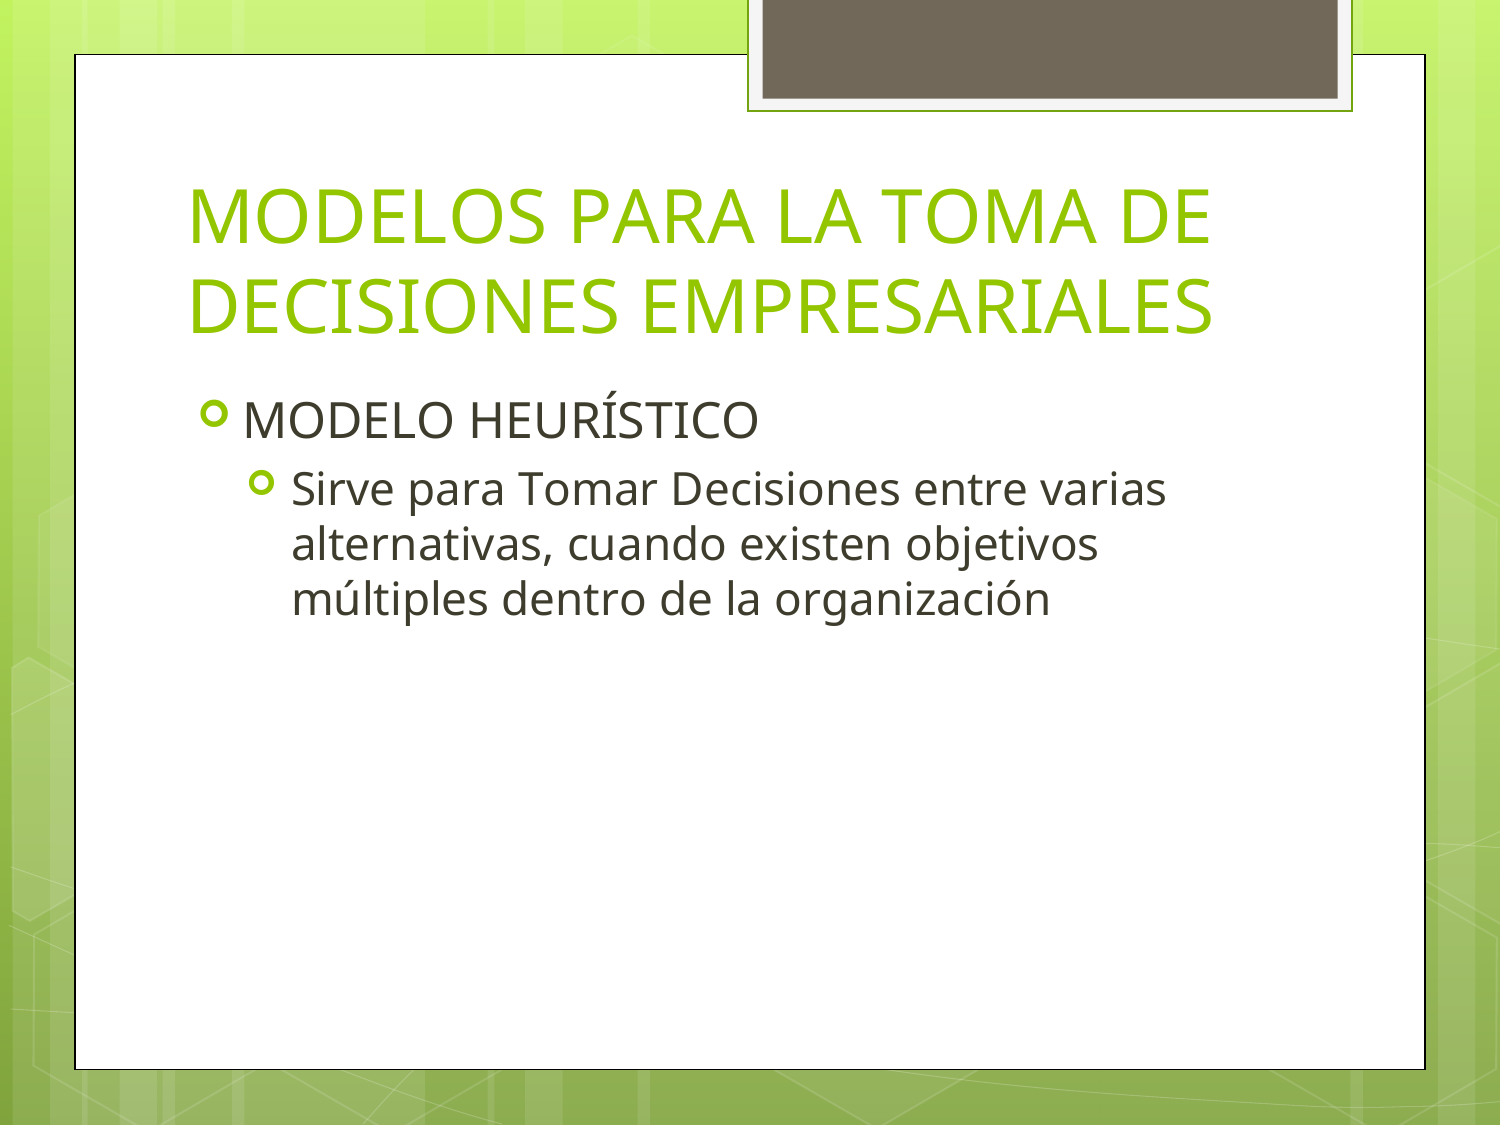

# MODELOS PARA LA TOMA DE DECISIONES EMPRESARIALES
MODELO HEURÍSTICO
Sirve para Tomar Decisiones entre varias alternativas, cuando existen objetivos múltiples dentro de la organización